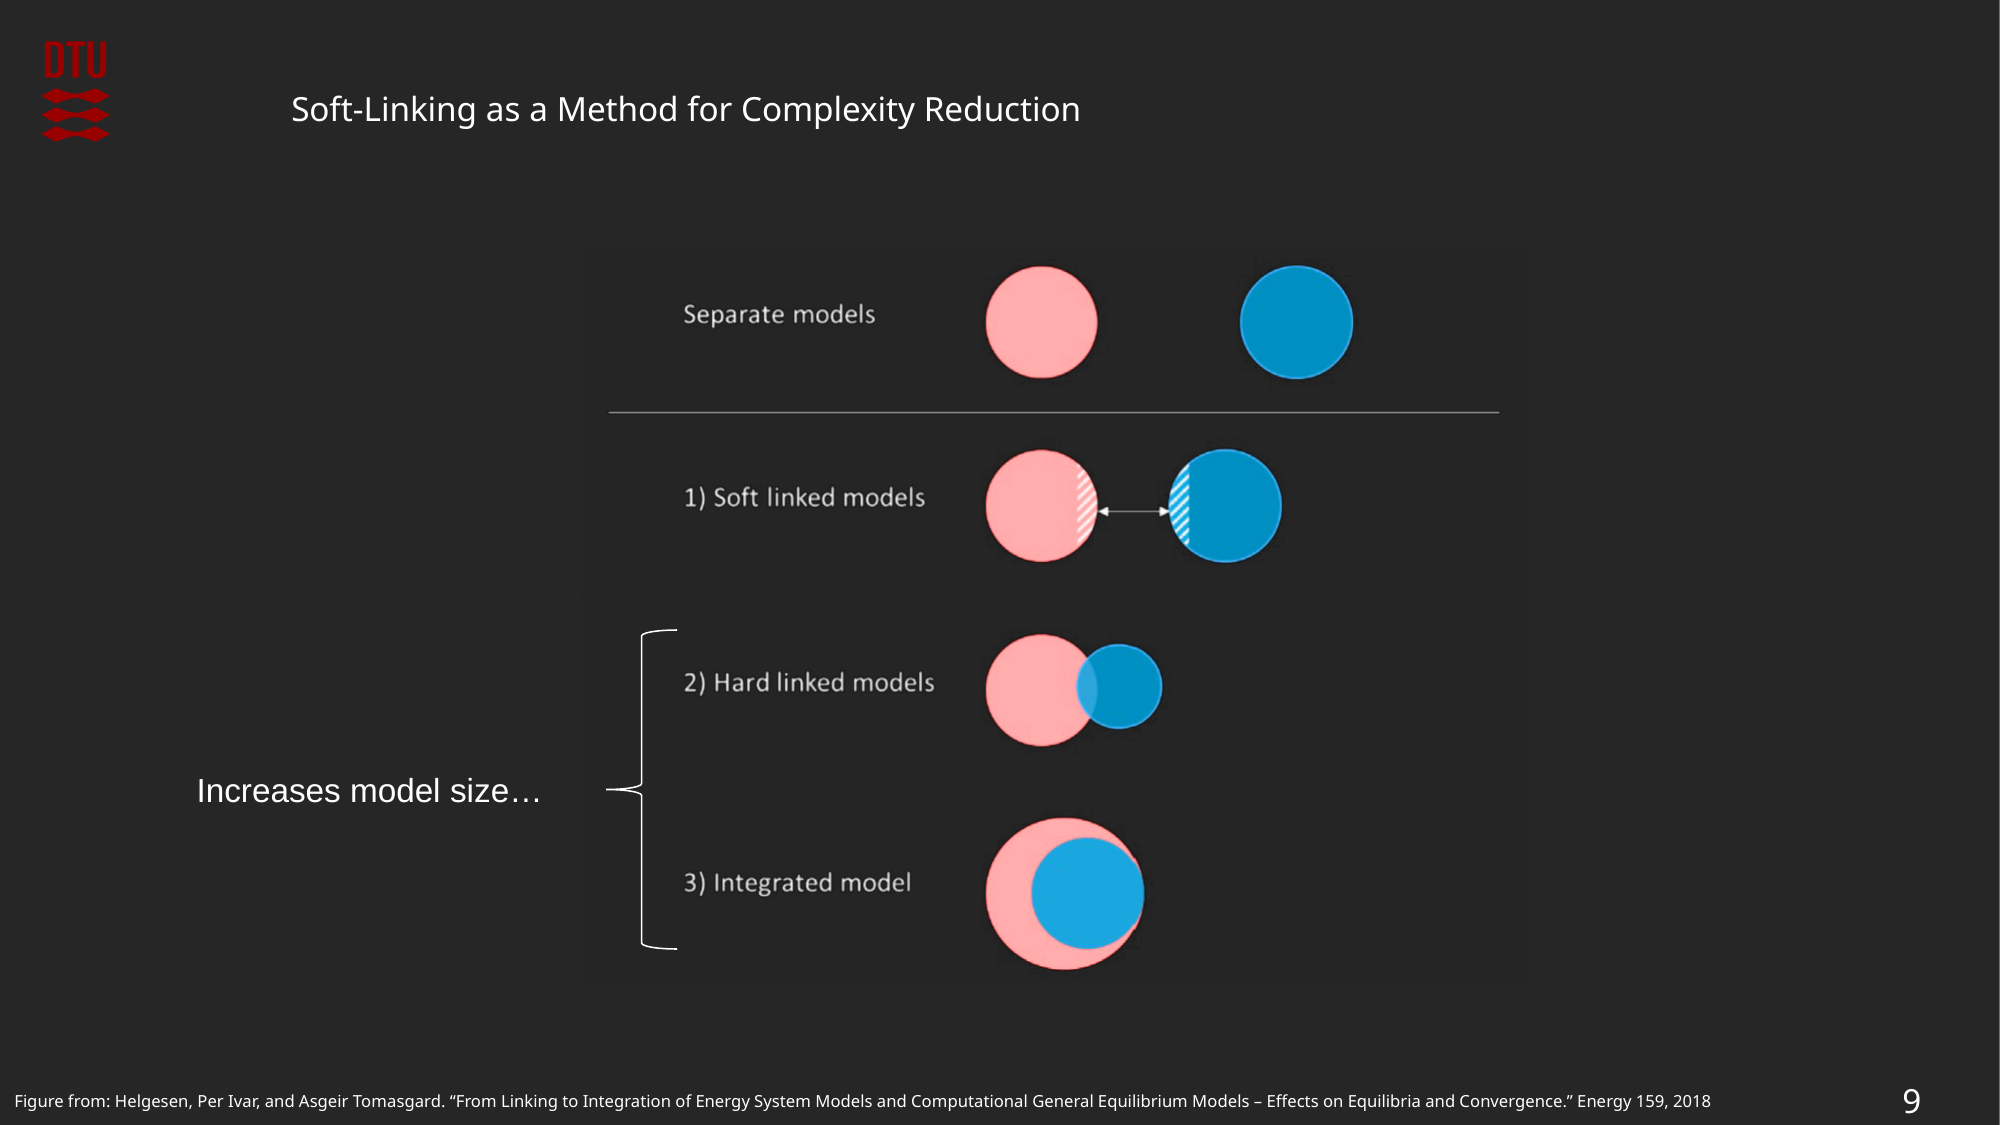

# Soft-Linking as a Method for Complexity Reduction
Increases model size…
9
Figure from: Helgesen, Per Ivar, and Asgeir Tomasgard. “From Linking to Integration of Energy System Models and Computational General Equilibrium Models – Effects on Equilibria and Convergence.” Energy 159, 2018